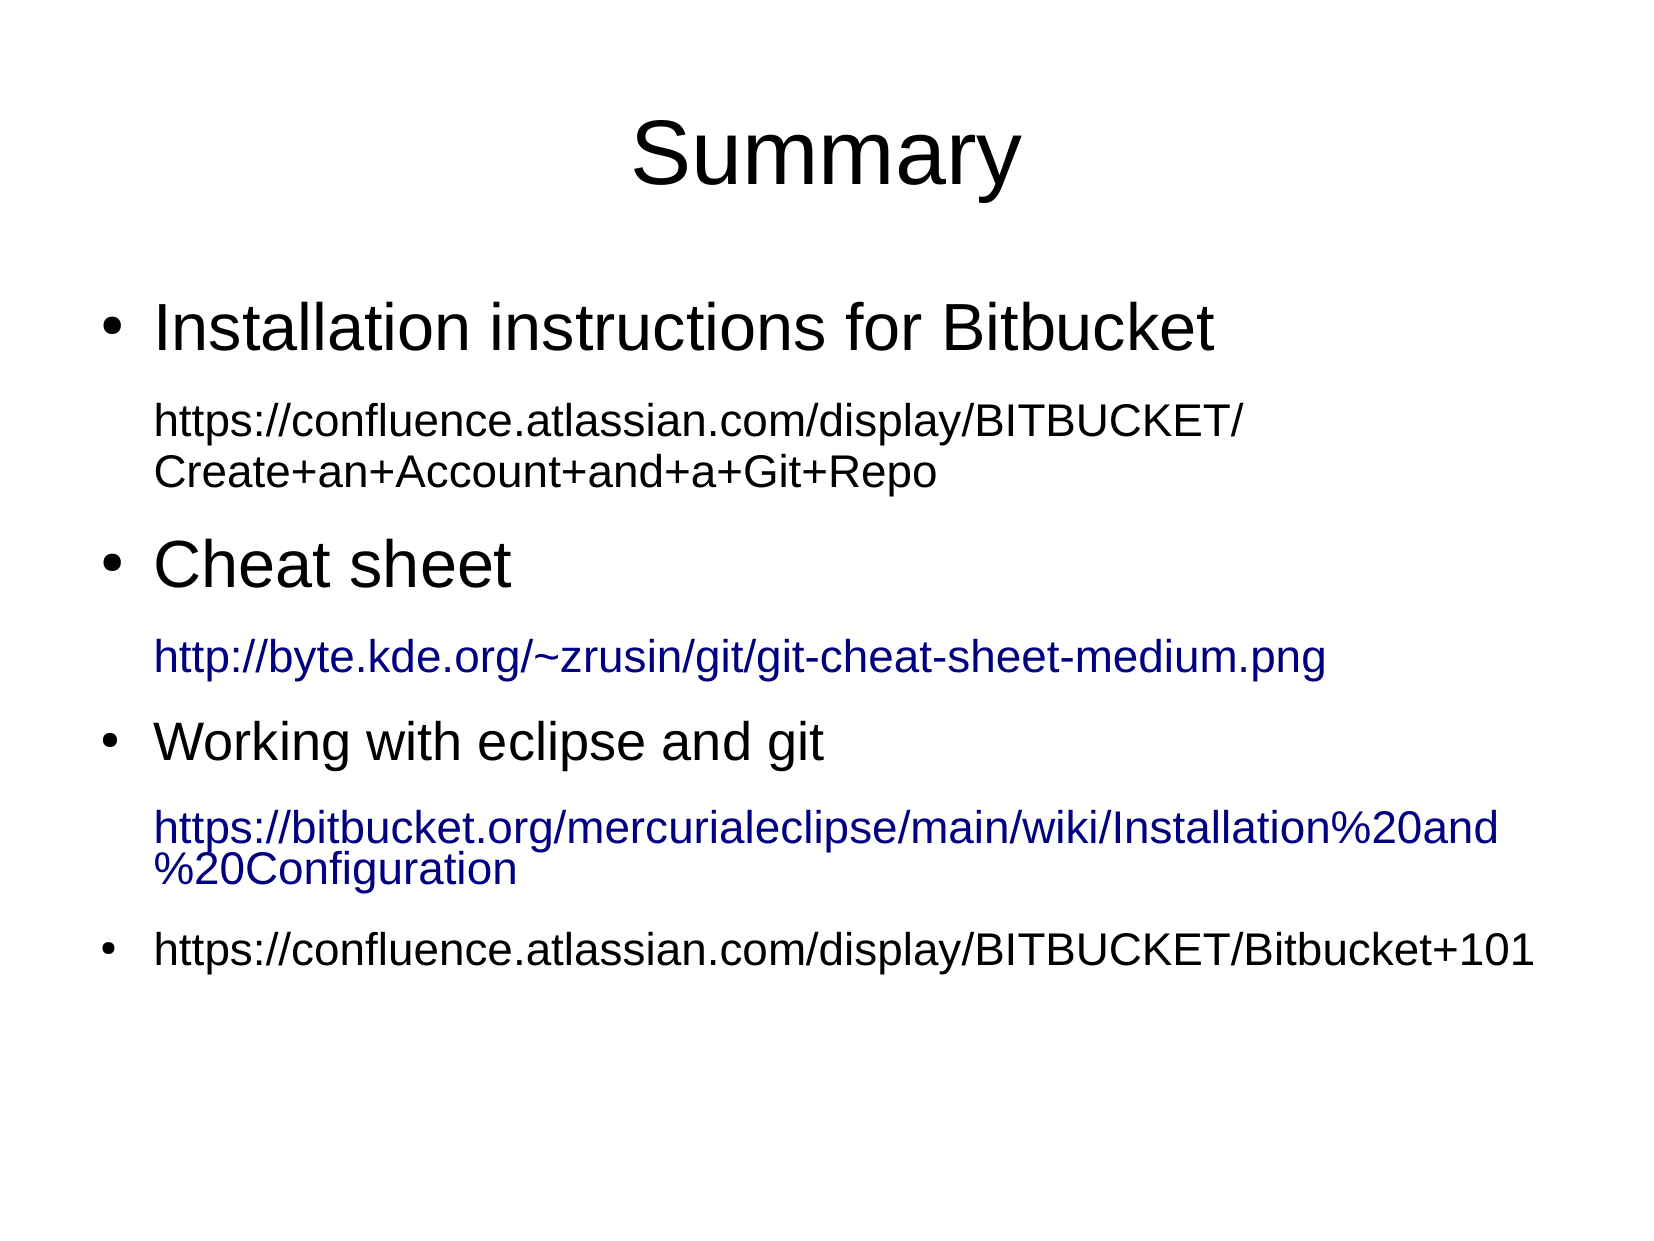

# Summary
Installation instructions for Bitbucket
https://confluence.atlassian.com/display/BITBUCKET/Create+an+Account+and+a+Git+Repo
Cheat sheet
http://byte.kde.org/~zrusin/git/git-cheat-sheet-medium.png
Working with eclipse and git
https://bitbucket.org/mercurialeclipse/main/wiki/Installation%20and%20Configuration
https://confluence.atlassian.com/display/BITBUCKET/Bitbucket+101